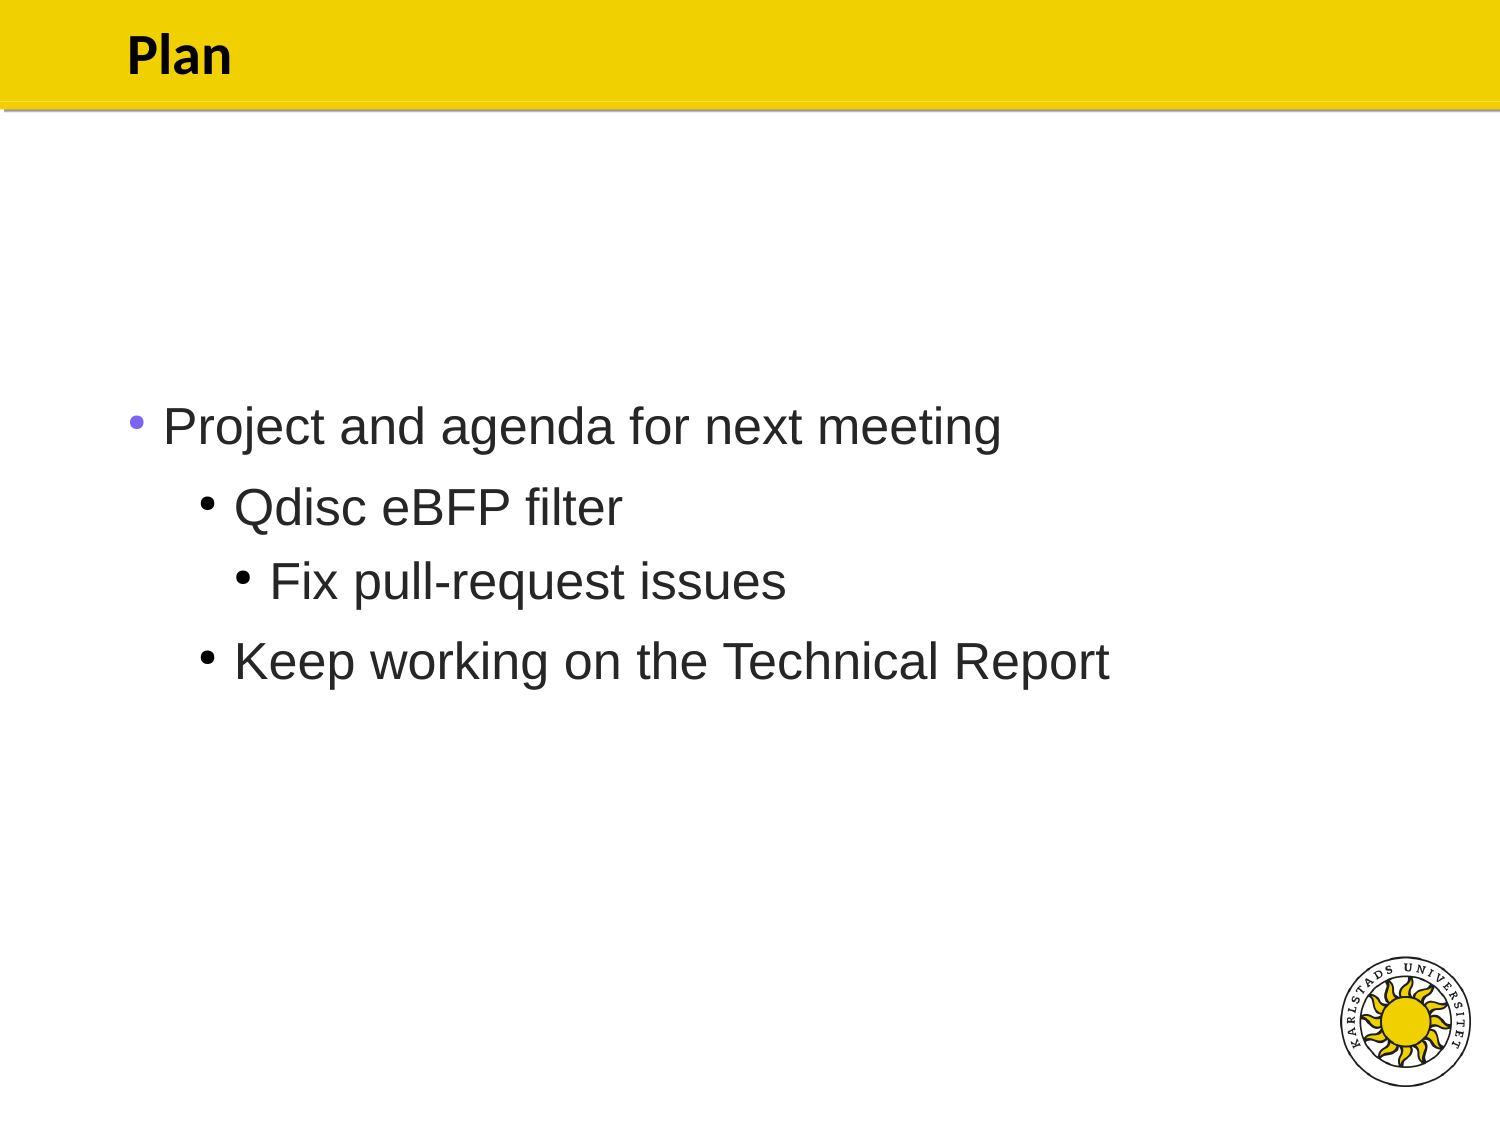

# Plan
Project and agenda for next meeting
Qdisc eBFP filter
Fix pull-request issues
Keep working on the Technical Report